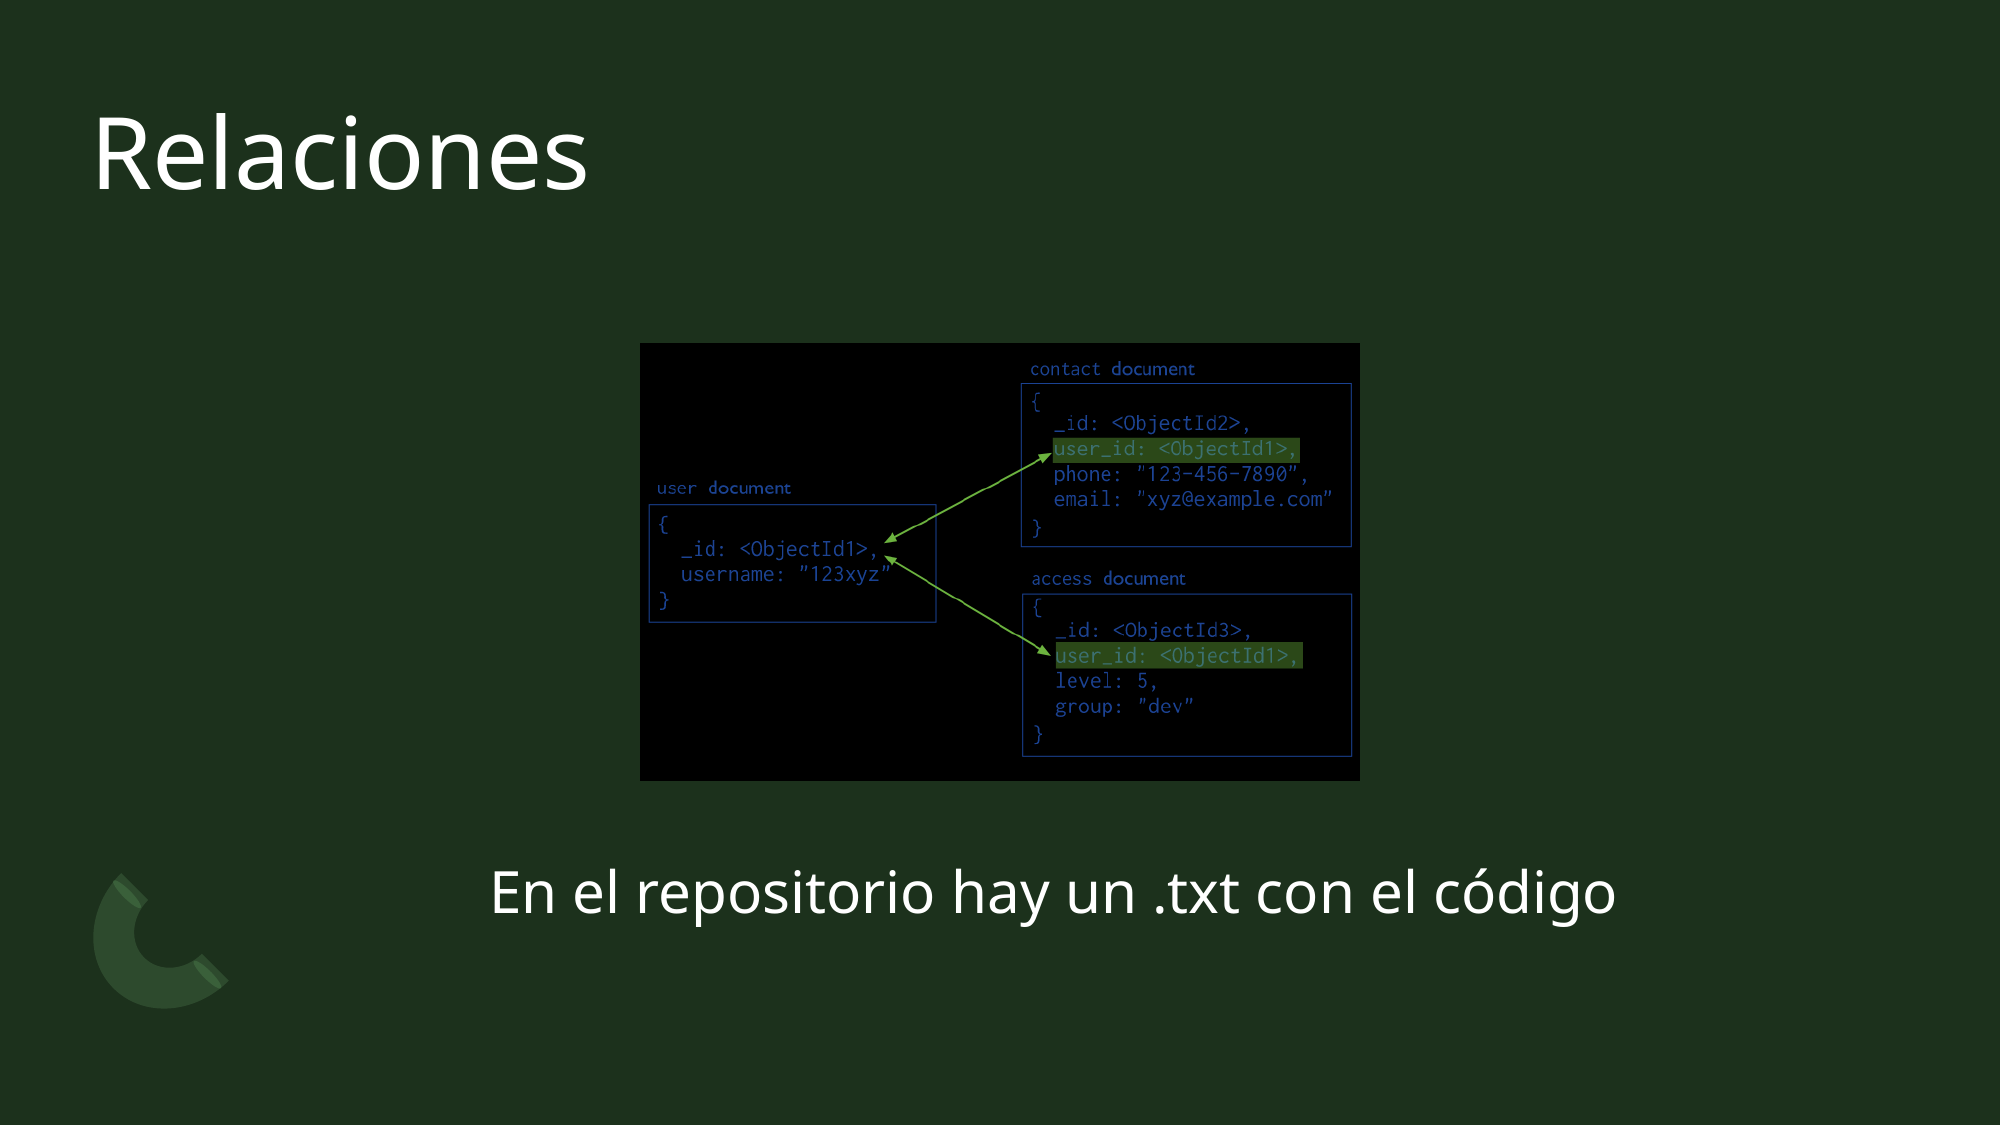

# Relaciones
En el repositorio hay un .txt con el código